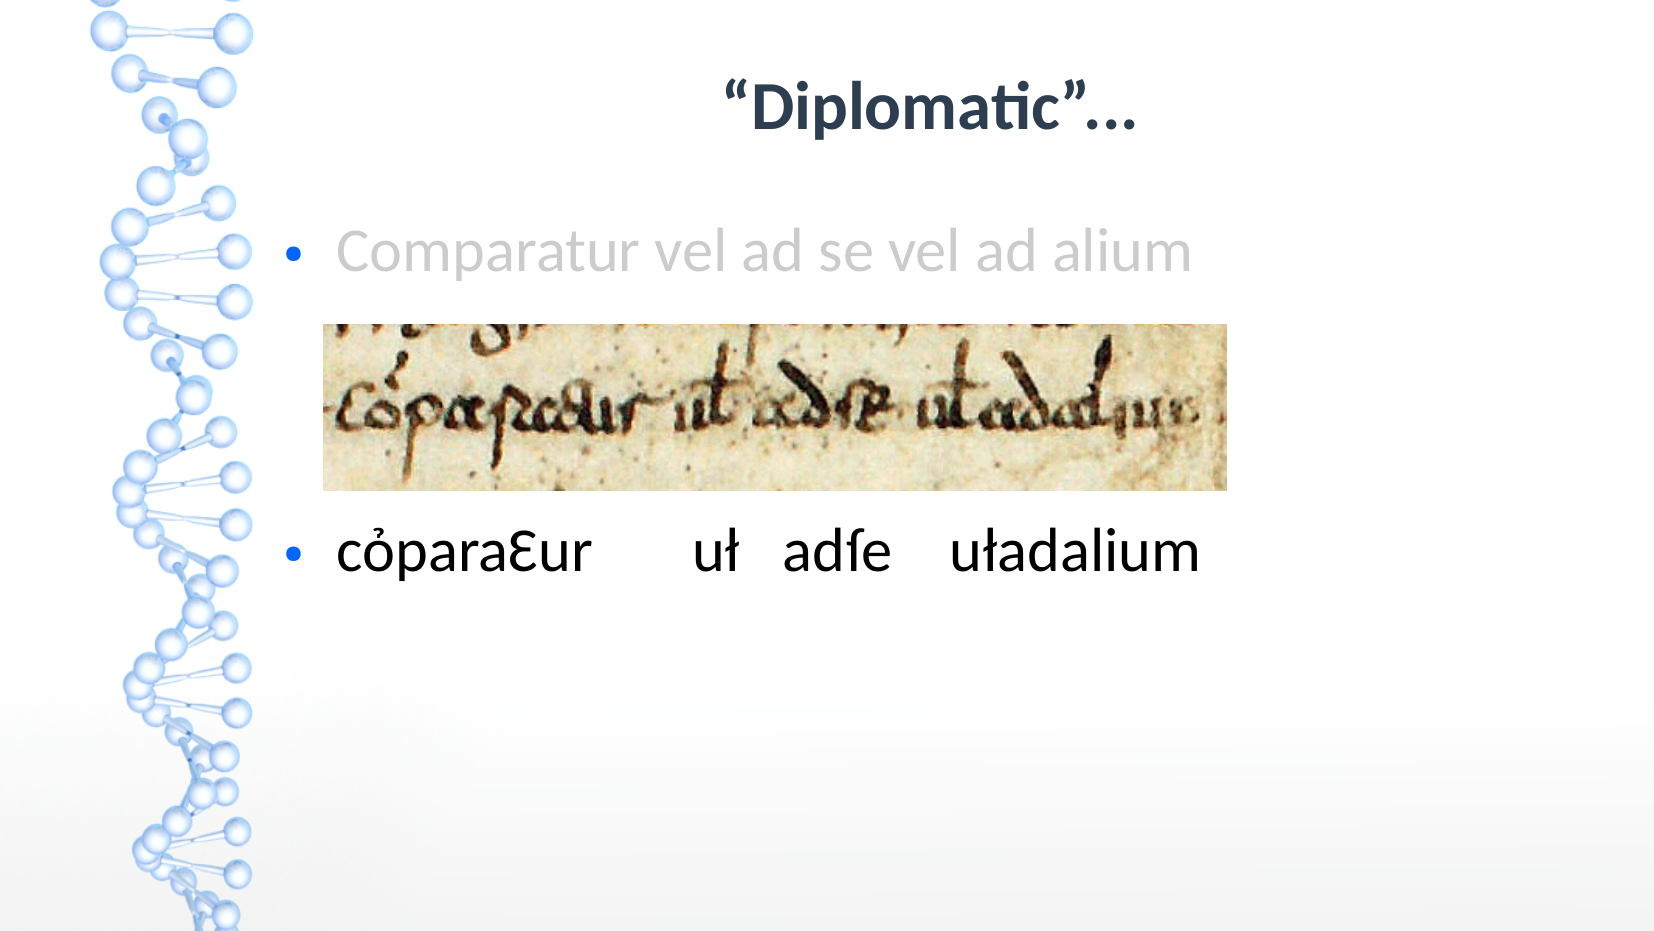

# “Diplomatic”...
Comparatur vel ad se vel ad alium
cỏparaƐur uł adſe uładalium